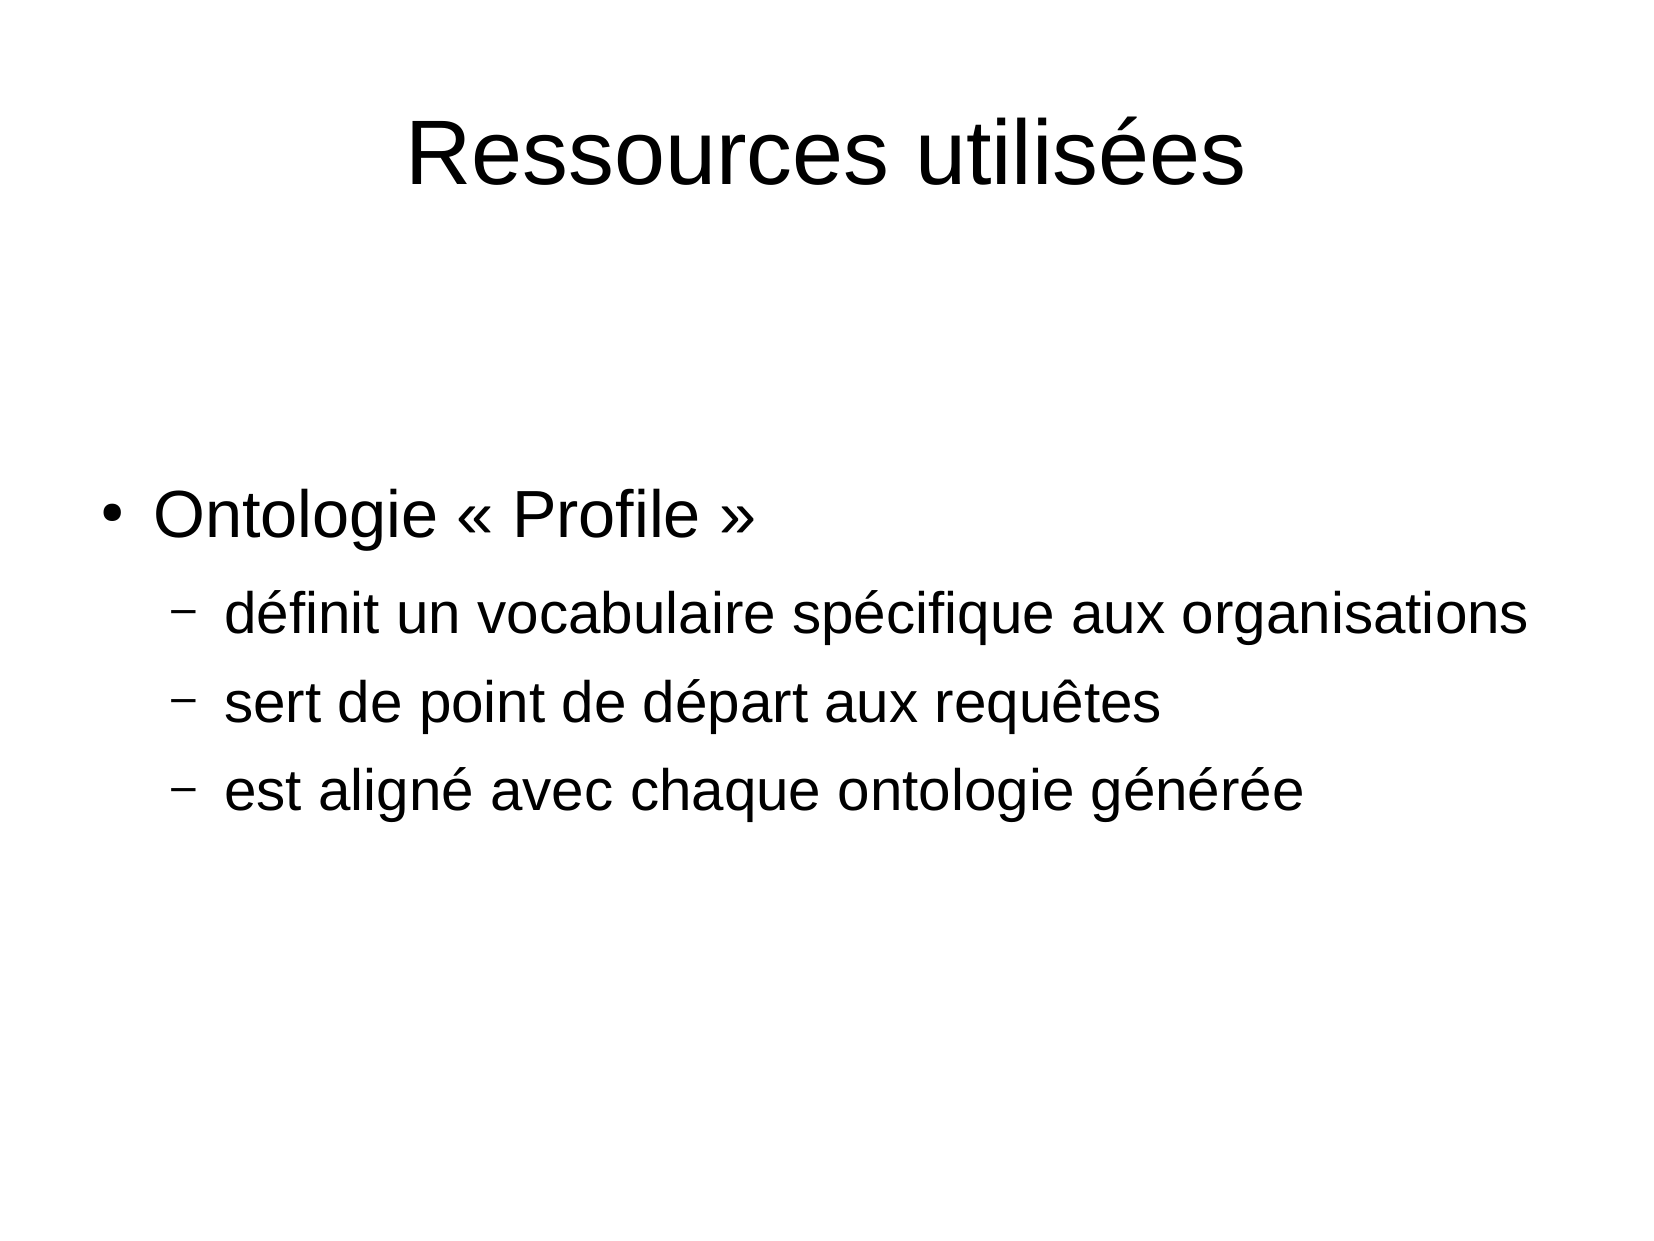

# Ressources utilisées
Ontologie « Profile »
définit un vocabulaire spécifique aux organisations
sert de point de départ aux requêtes
est aligné avec chaque ontologie générée